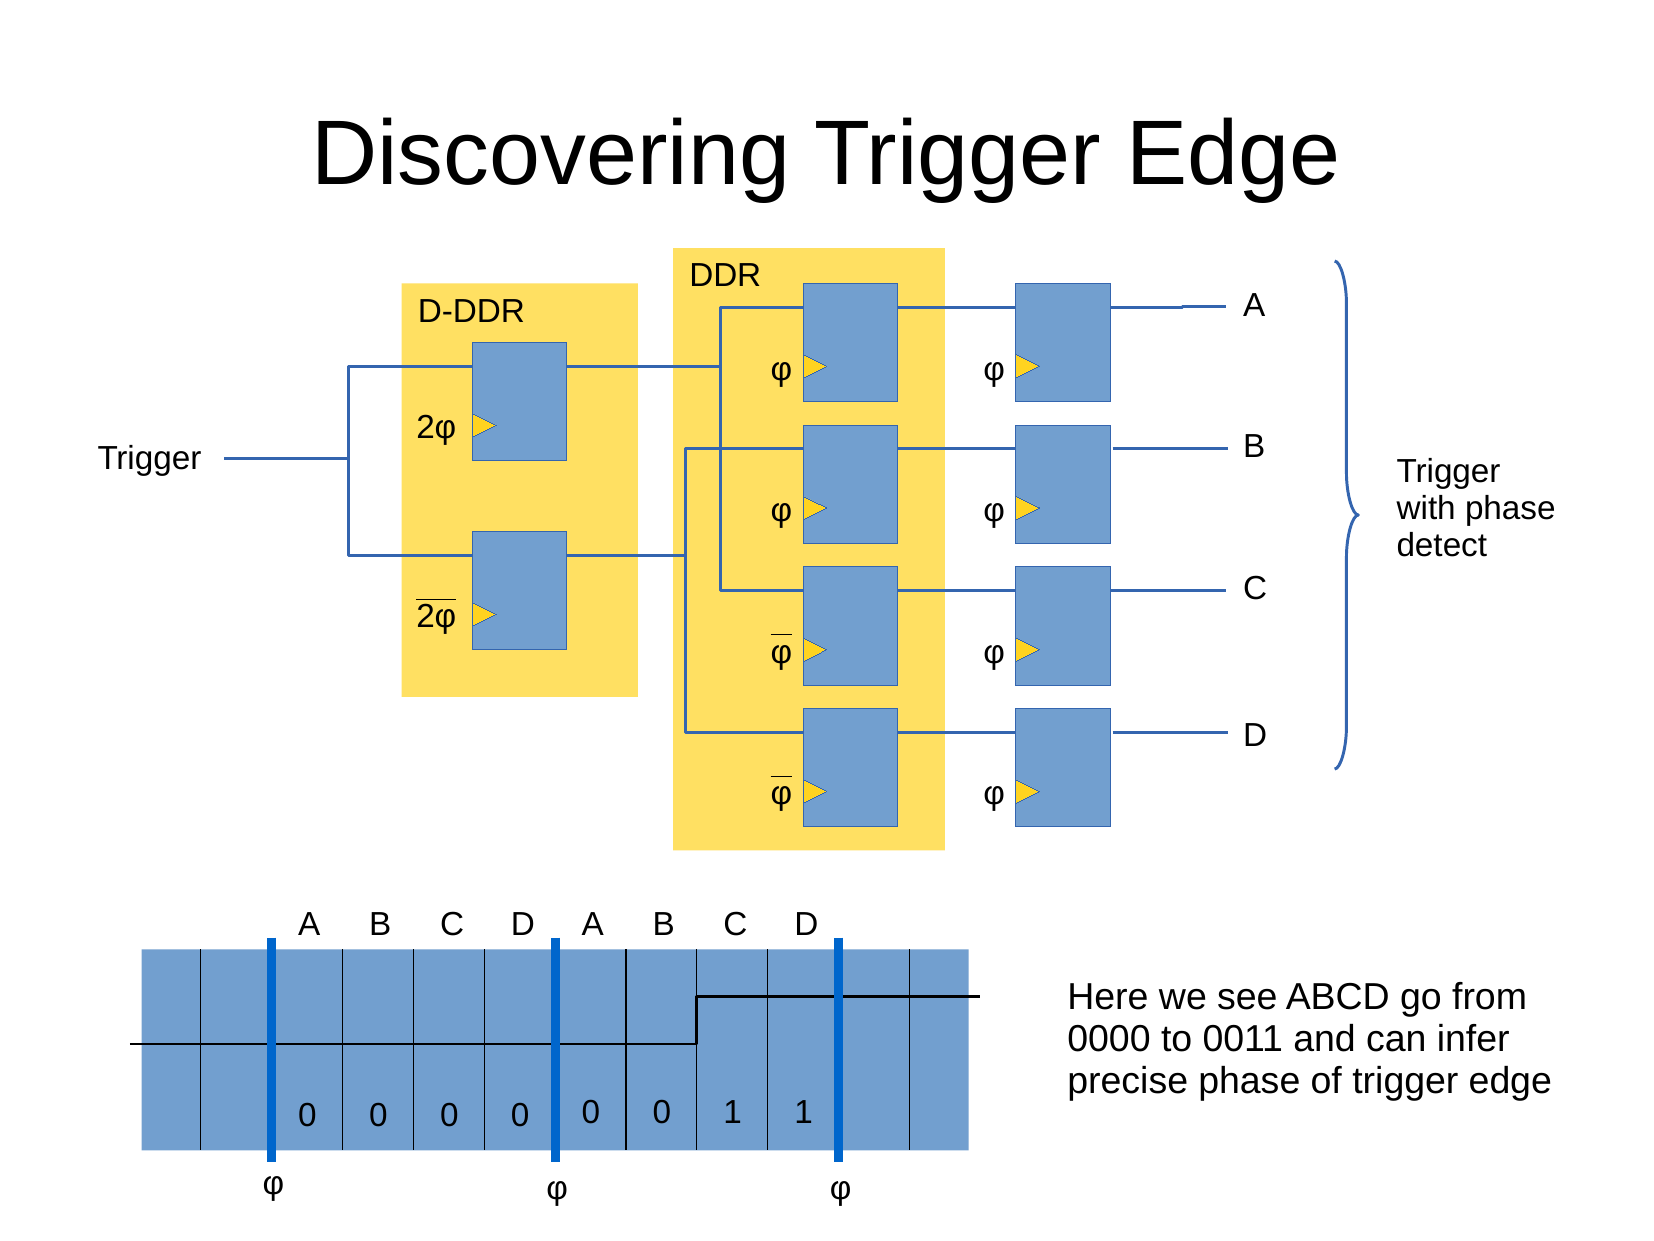

# Discovering Trigger Edge
DDR
A
D-DDR
φ
φ
2φ
B
Trigger
Trigger with phase detect
φ
φ
C
2φ
φ
φ
D
φ
φ
A
B
C
D
A
B
C
D
Here we see ABCD go from
0000 to 0011 and can infer precise phase of trigger edge
0
0
1
1
0
0
0
0
φ
φ
φ